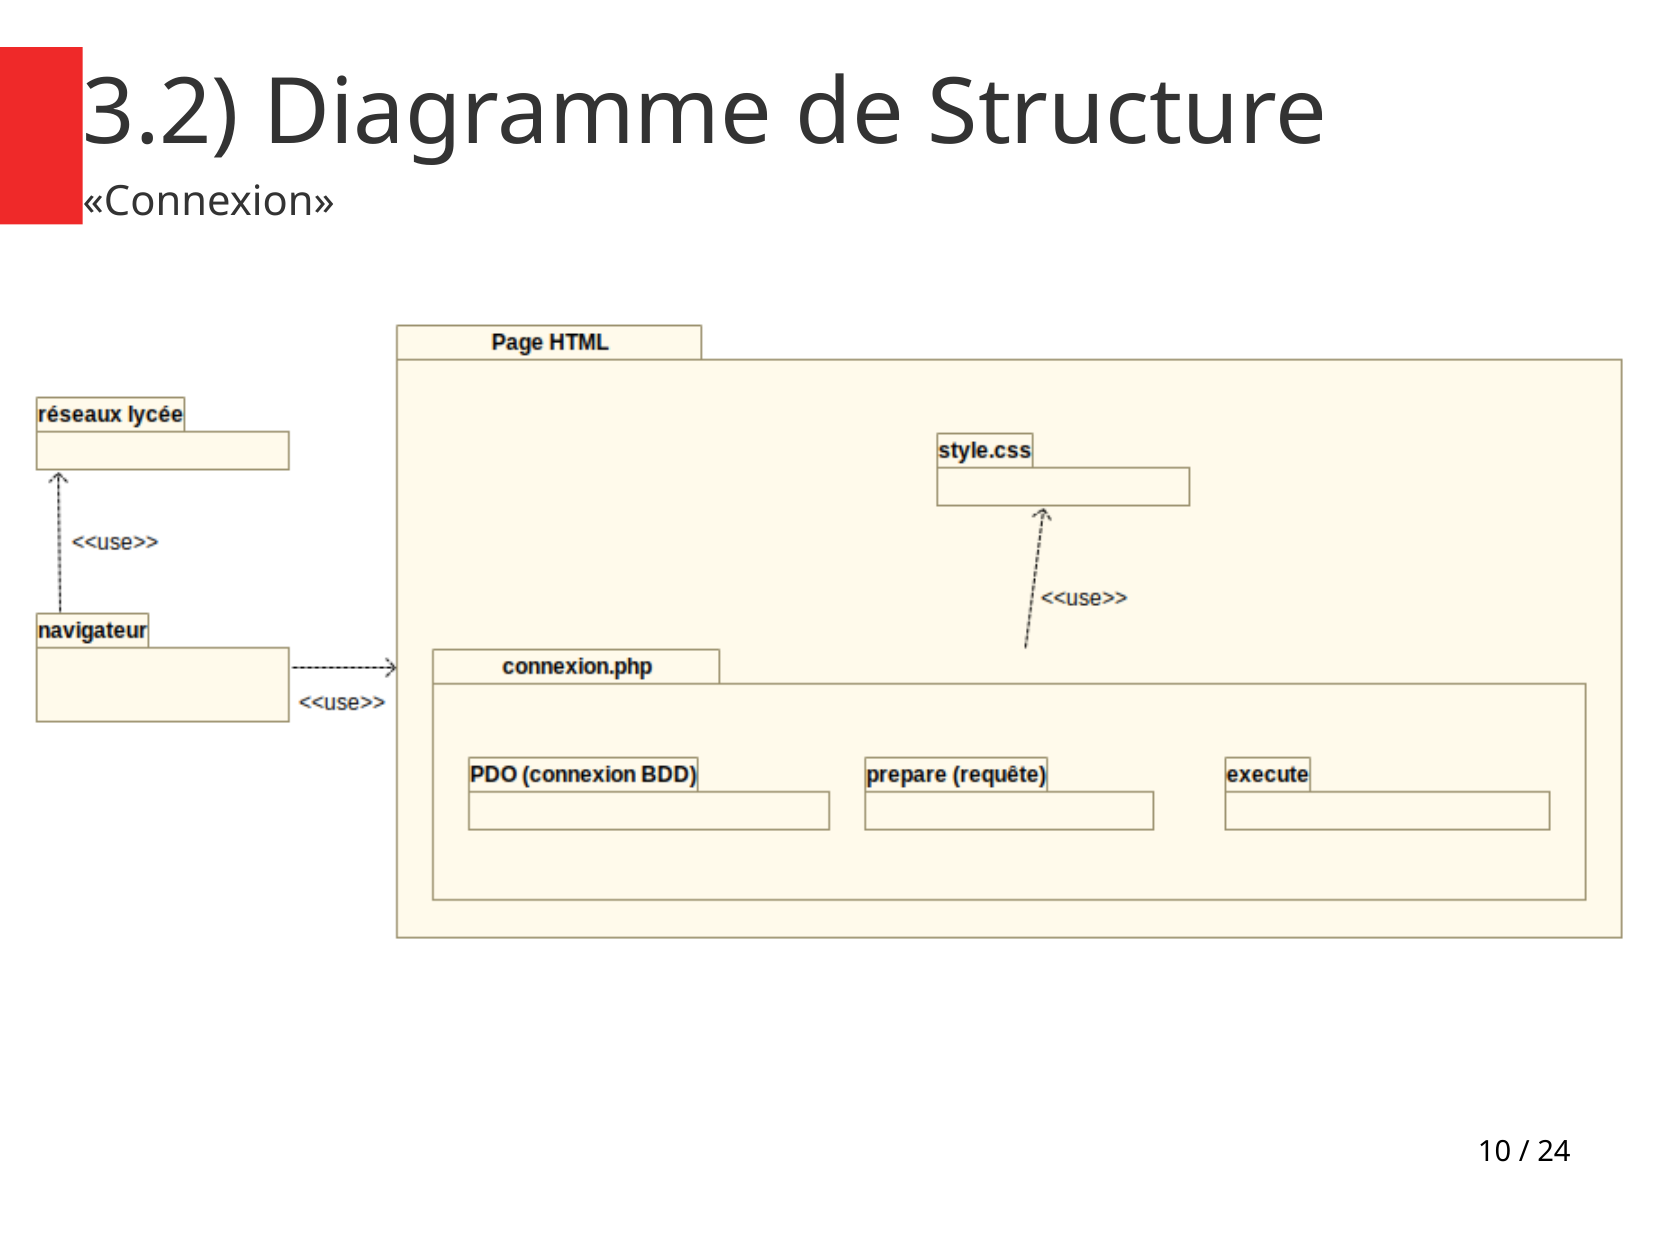

# 3.2) Diagramme de Structure «Connexion»
10